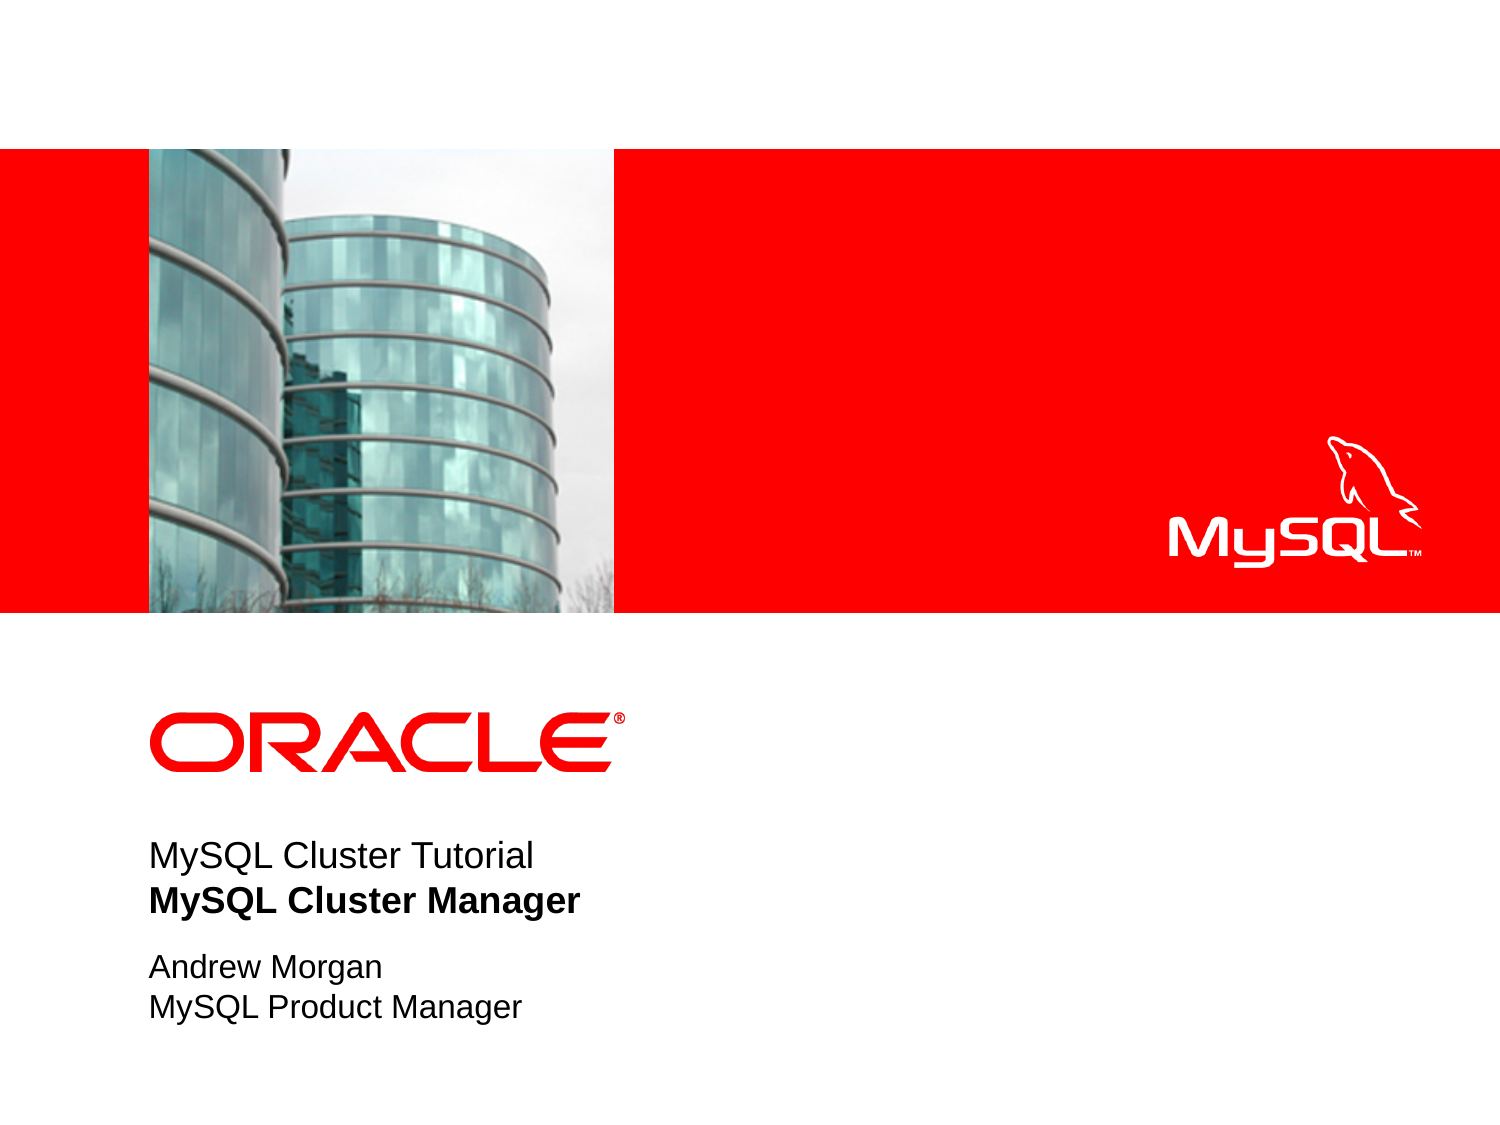

# MySQL Cluster Tutorial MySQL Cluster Manager
Andrew Morgan
MySQL Product Manager